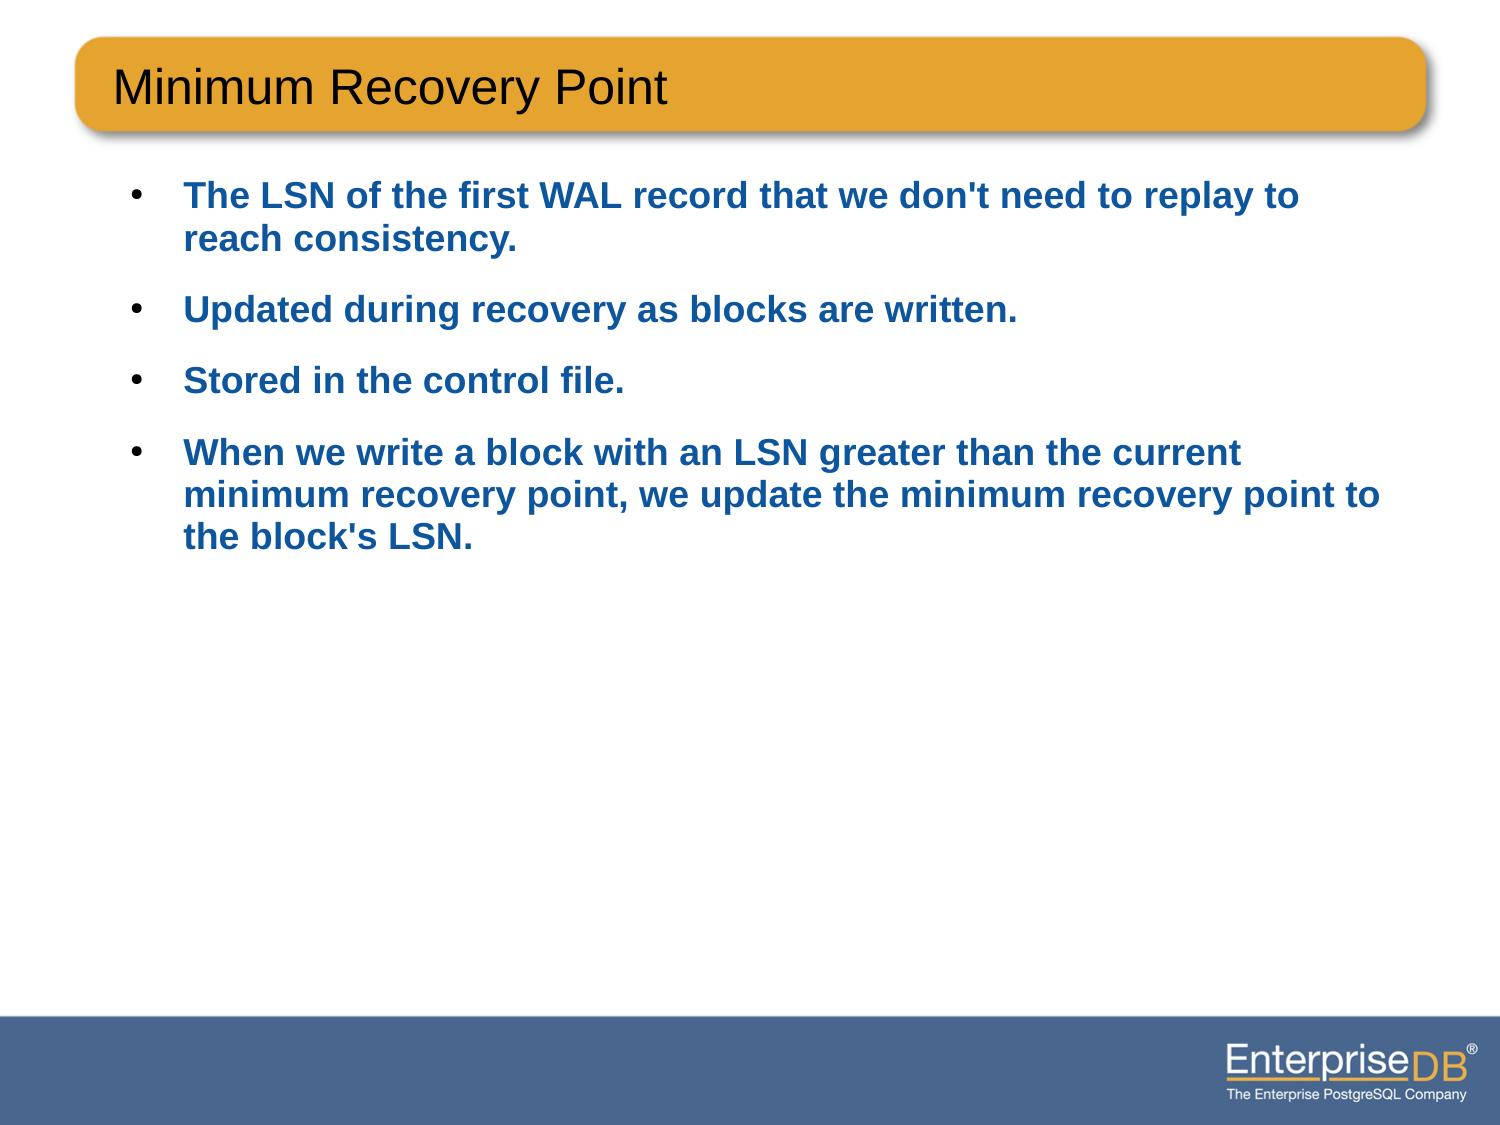

# Minimum Recovery Point
The LSN of the first WAL record that we don't need to replay to reach consistency.
Updated during recovery as blocks are written.
Stored in the control file.
When we write a block with an LSN greater than the current minimum recovery point, we update the minimum recovery point to the block's LSN.